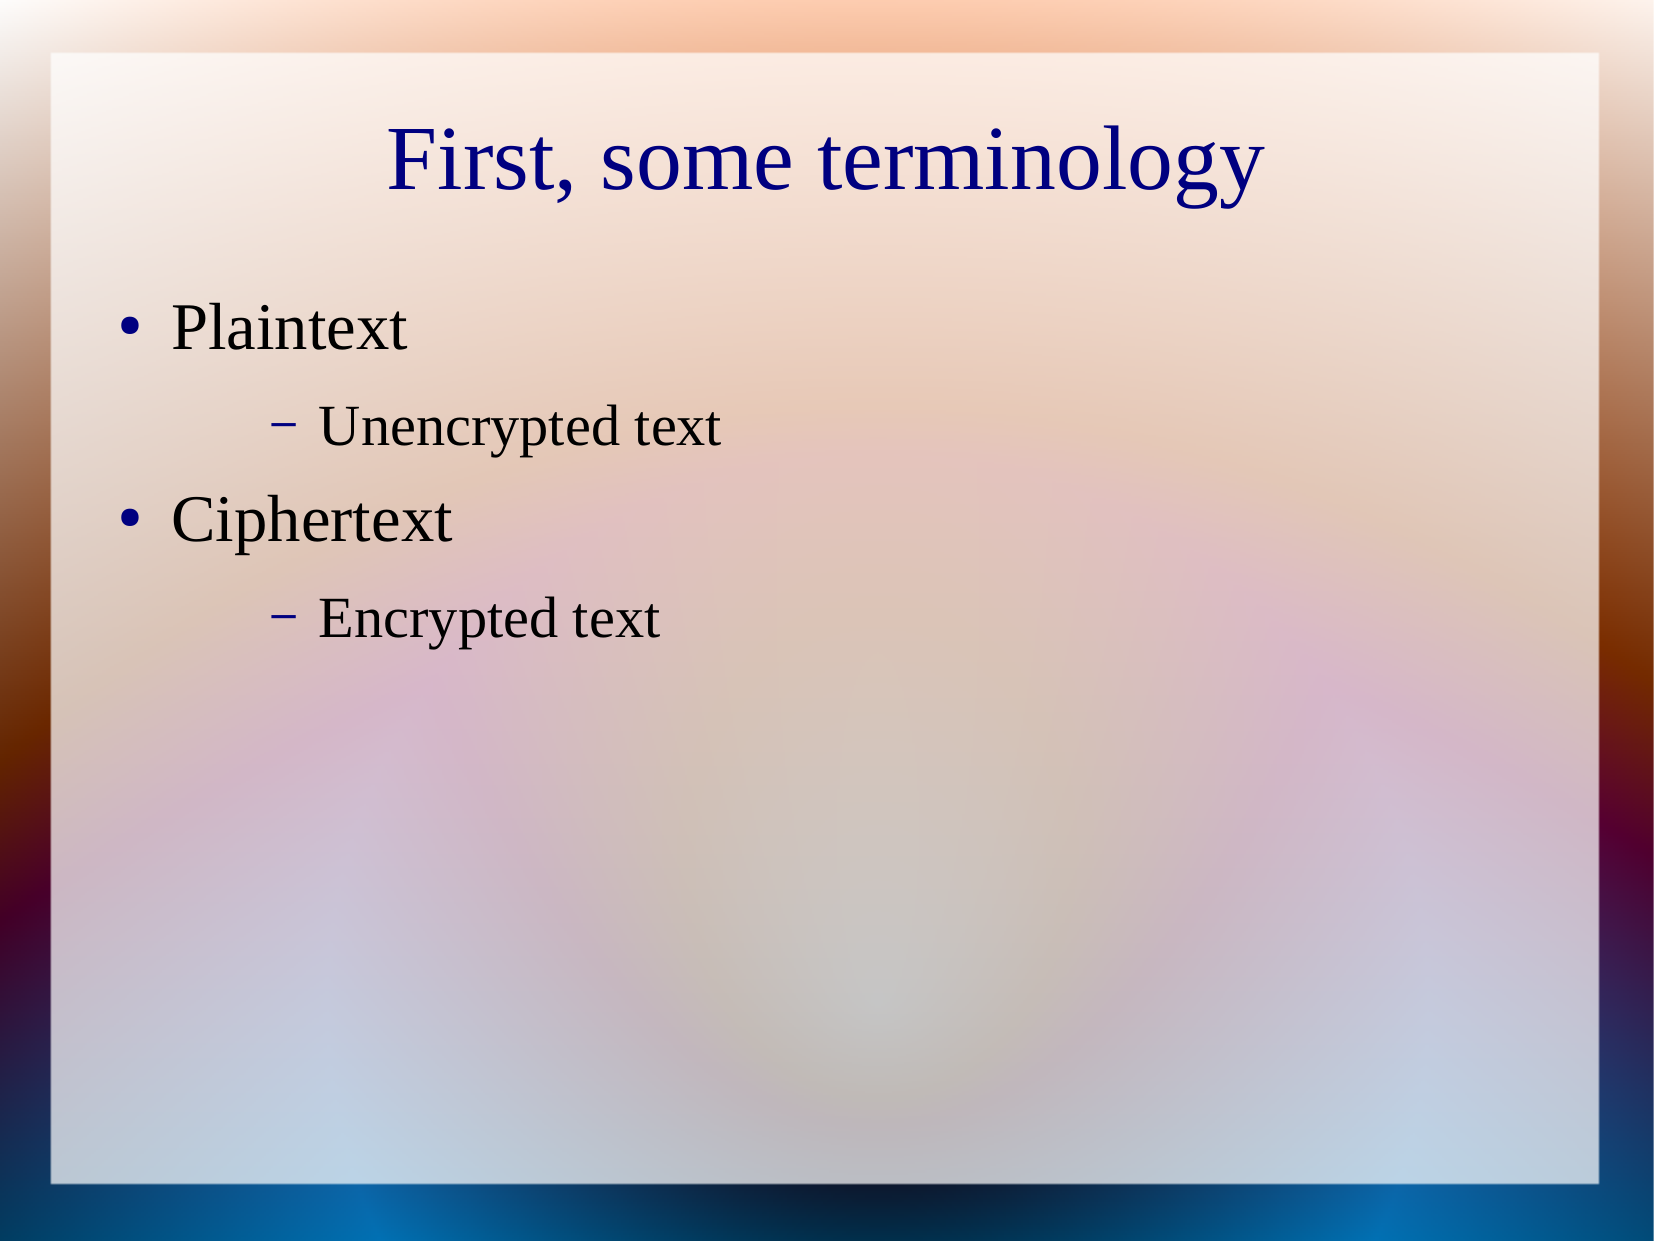

# First, some terminology
Plaintext
Unencrypted text
Ciphertext
Encrypted text